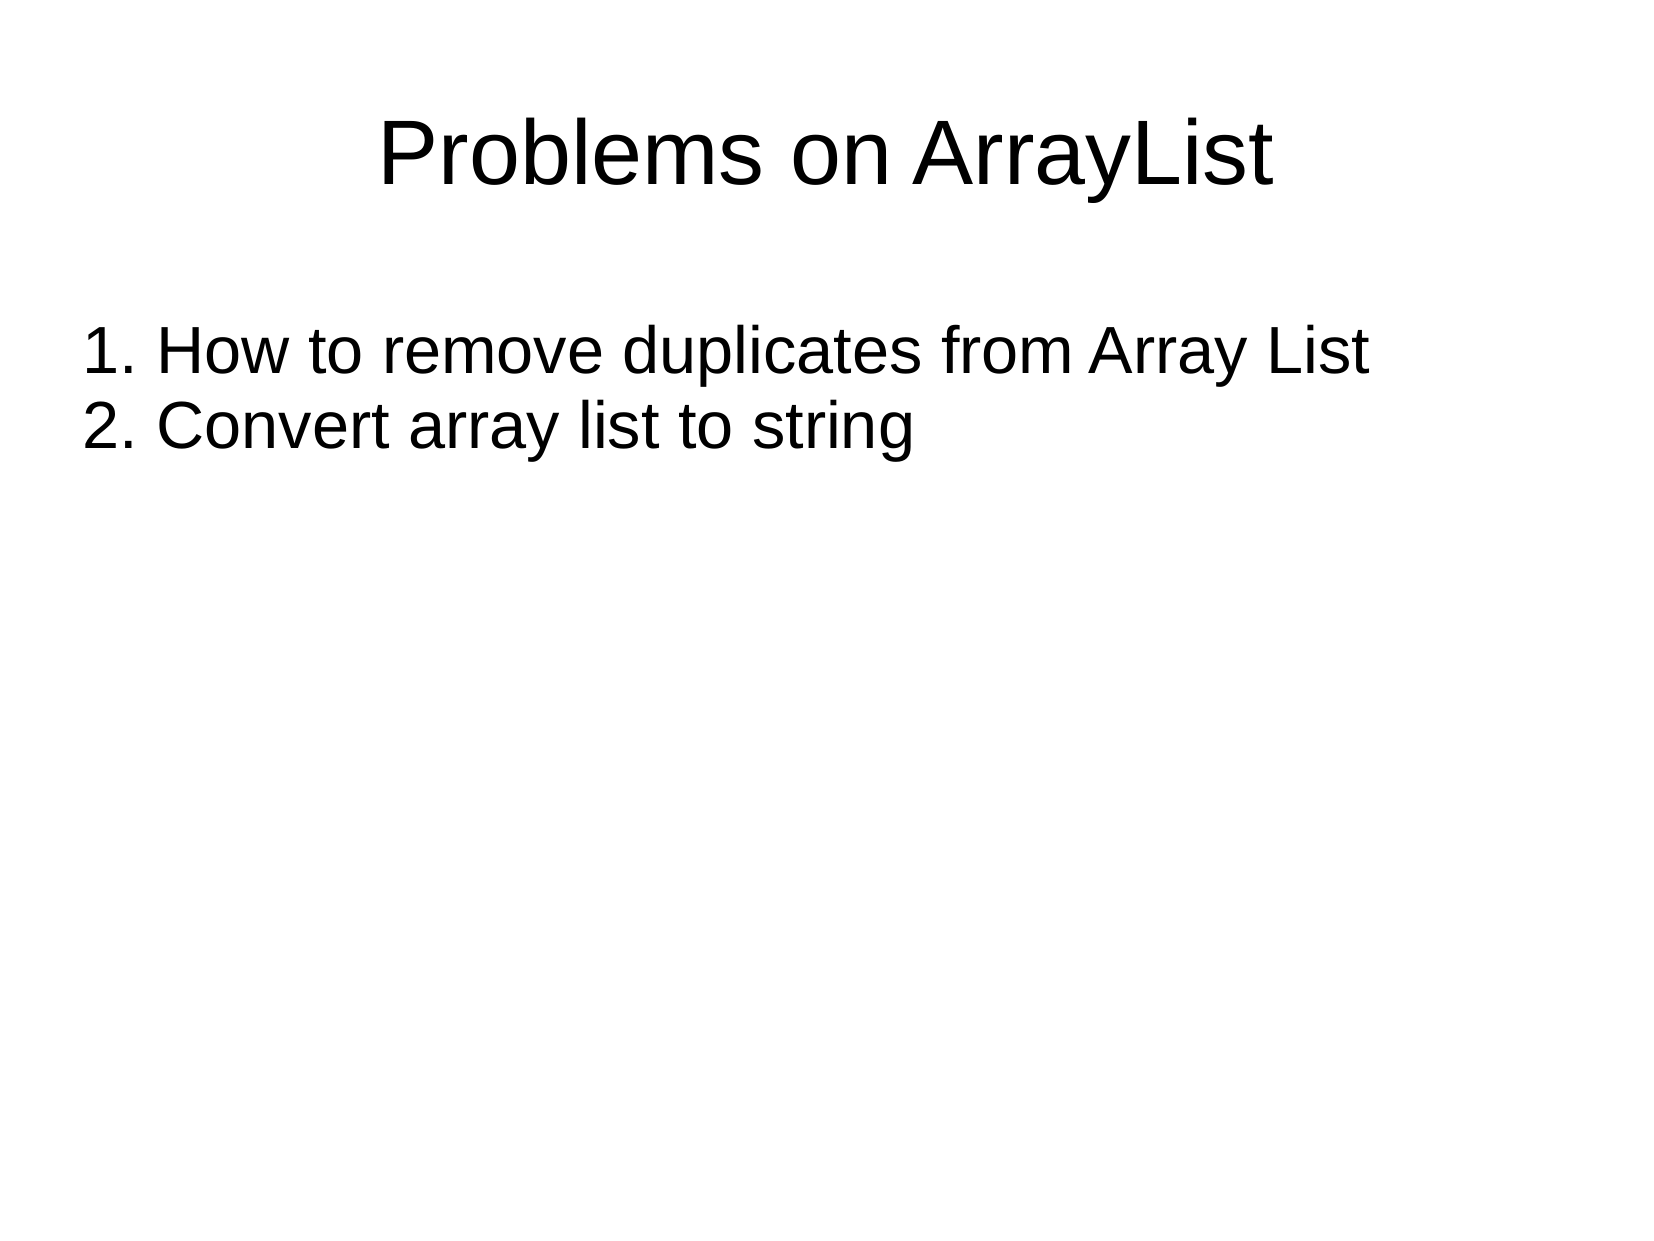

# Problems on ArrayList
1. How to remove duplicates from Array List
2. Convert array list to string